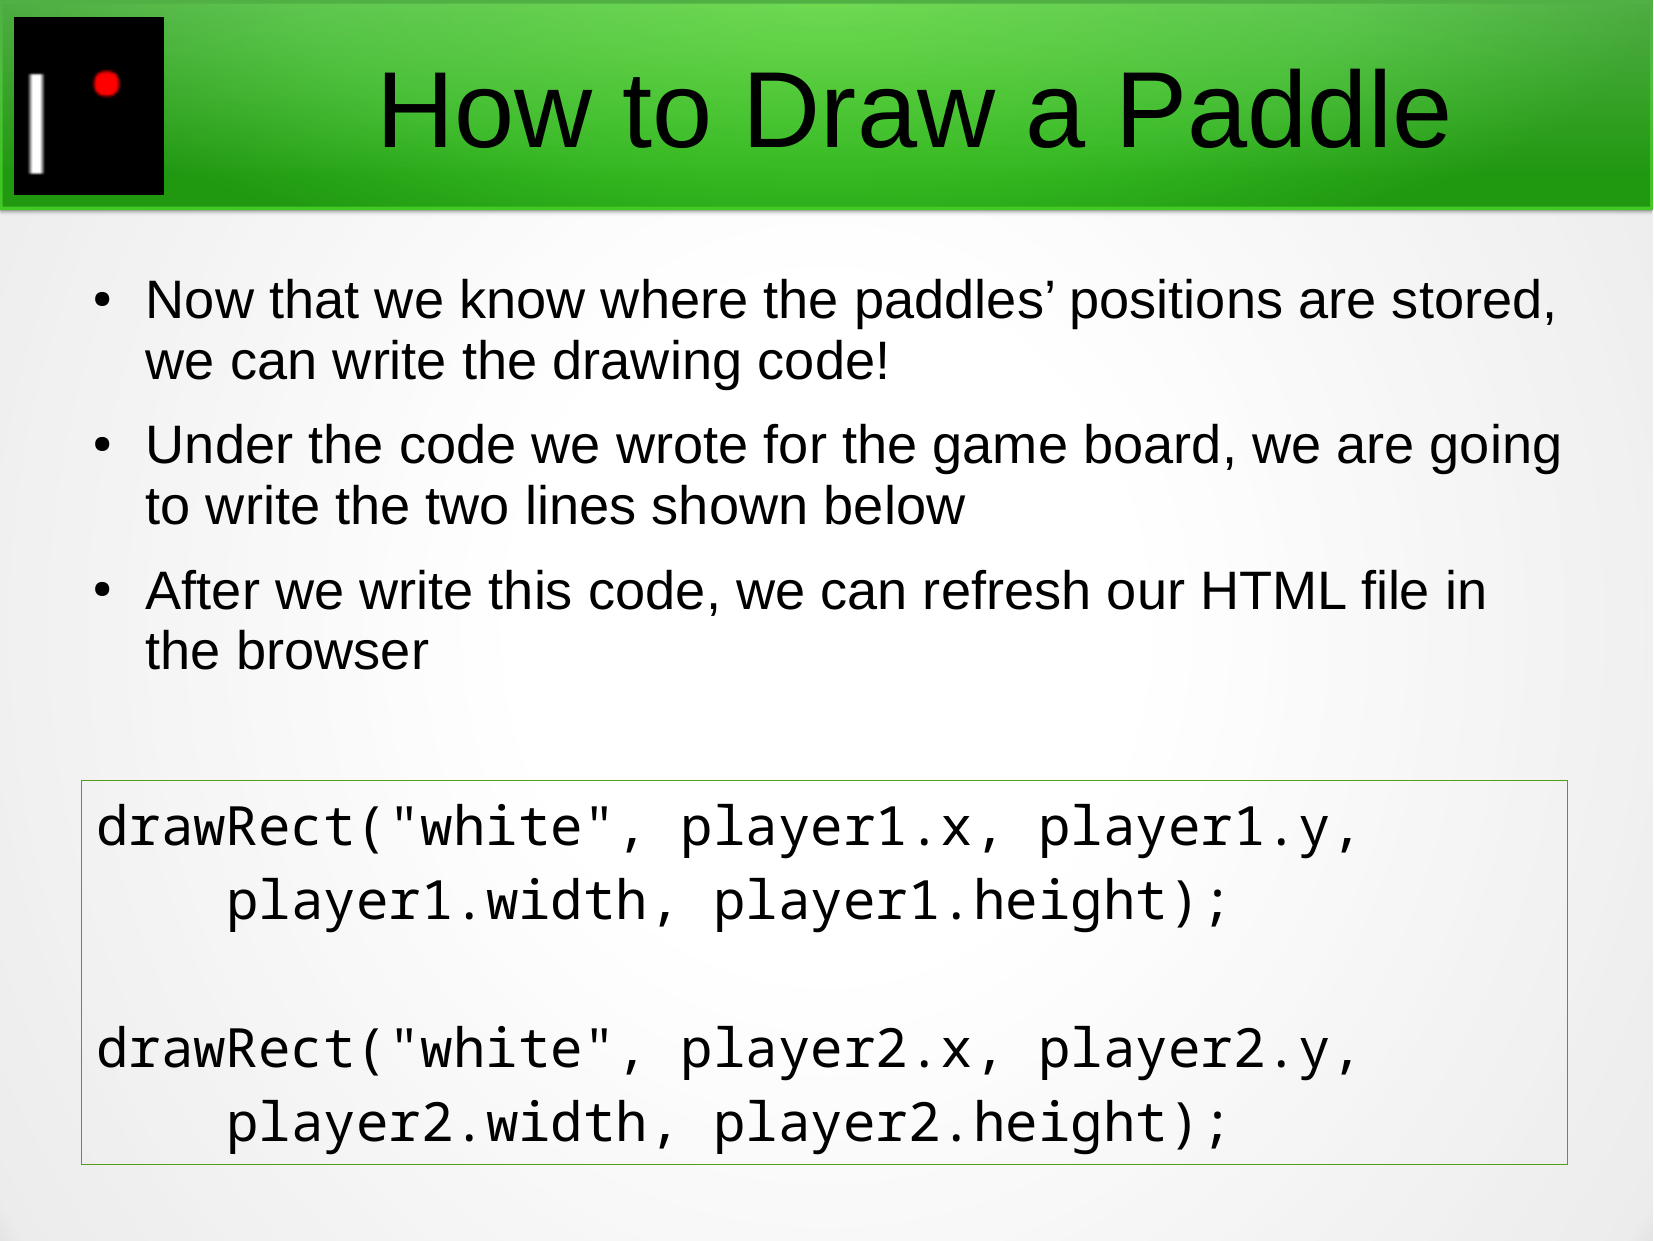

# How to Draw a Paddle
Now that we know where the paddles’ positions are stored, we can write the drawing code!
Under the code we wrote for the game board, we are going to write the two lines shown below
After we write this code, we can refresh our HTML file in the browser
drawRect("white", player1.x, player1.y,
 player1.width, player1.height);
drawRect("white", player2.x, player2.y,
 player2.width, player2.height);